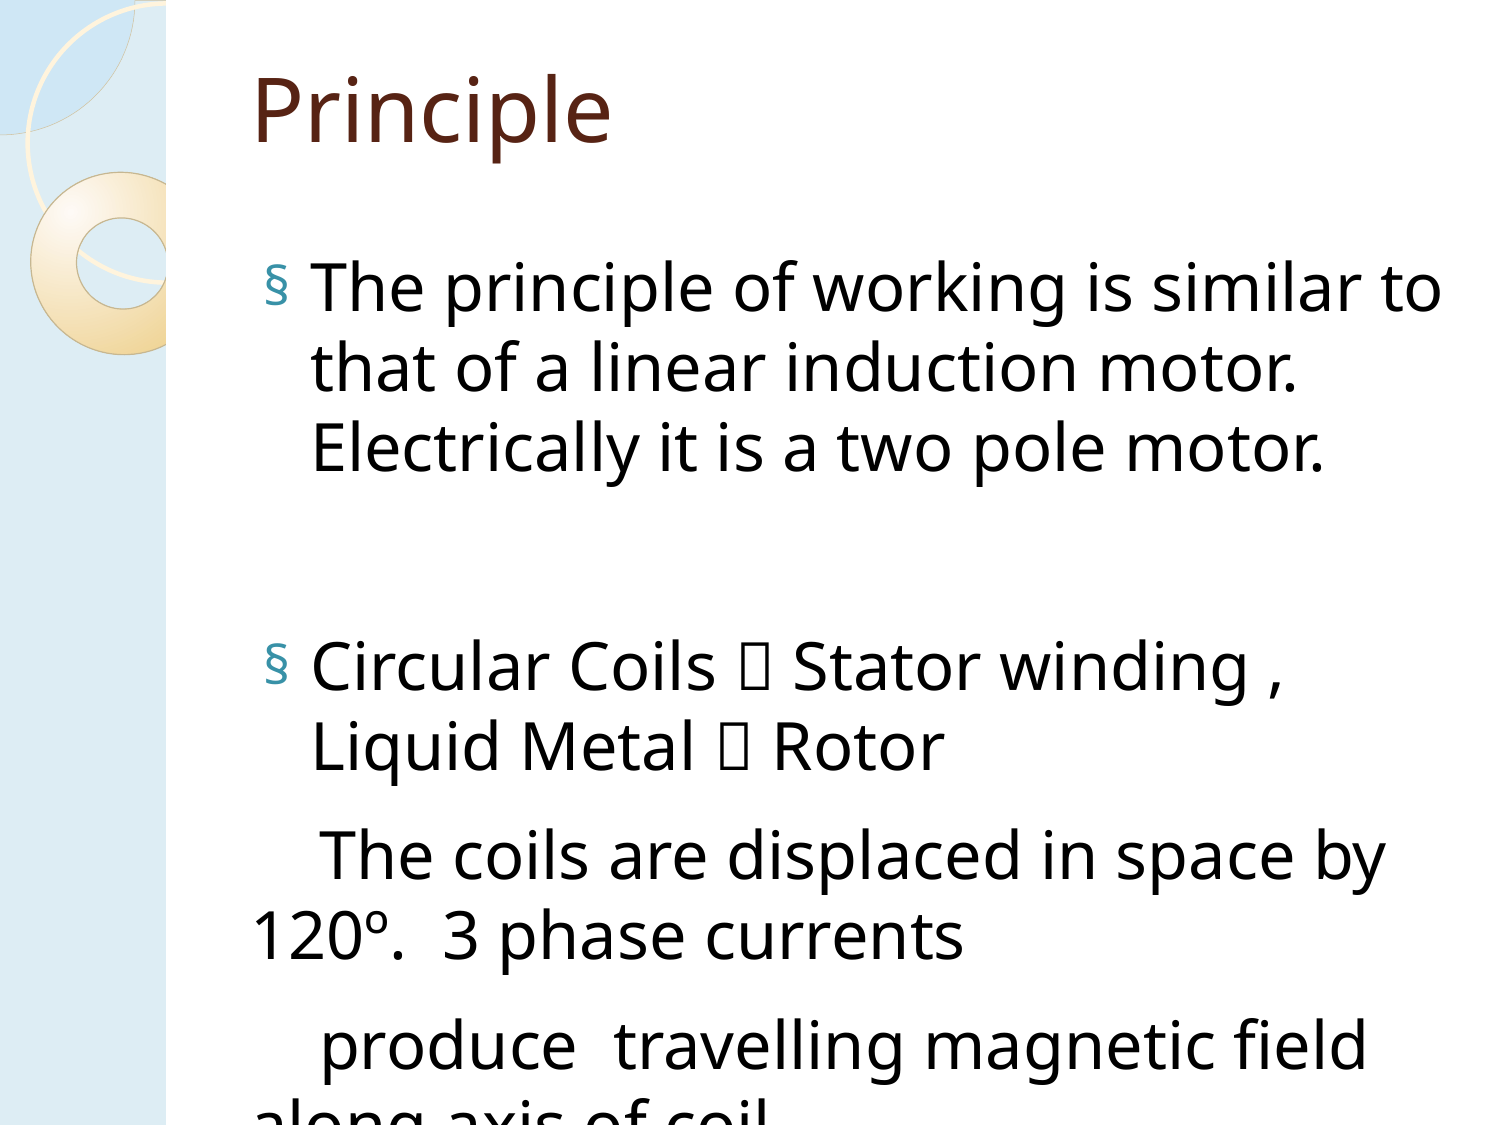

# Principle
The principle of working is similar to that of a linear induction motor. Electrically it is a two pole motor.
Circular Coils  Stator winding , Liquid Metal  Rotor
 The coils are displaced in space by 120º. 3 phase currents
 produce travelling magnetic field along axis of coil.
This varying field induces voltage in the molten metal in the tangential direction. The induced voltage establishes tangential eddy currents in the liquid metal.
The eddy current(tangential) in the liquid metal and the magnetic field(radial and axial) produce forces(axial and radial) in the liquid metal. These forces set the liquid metal into motion.